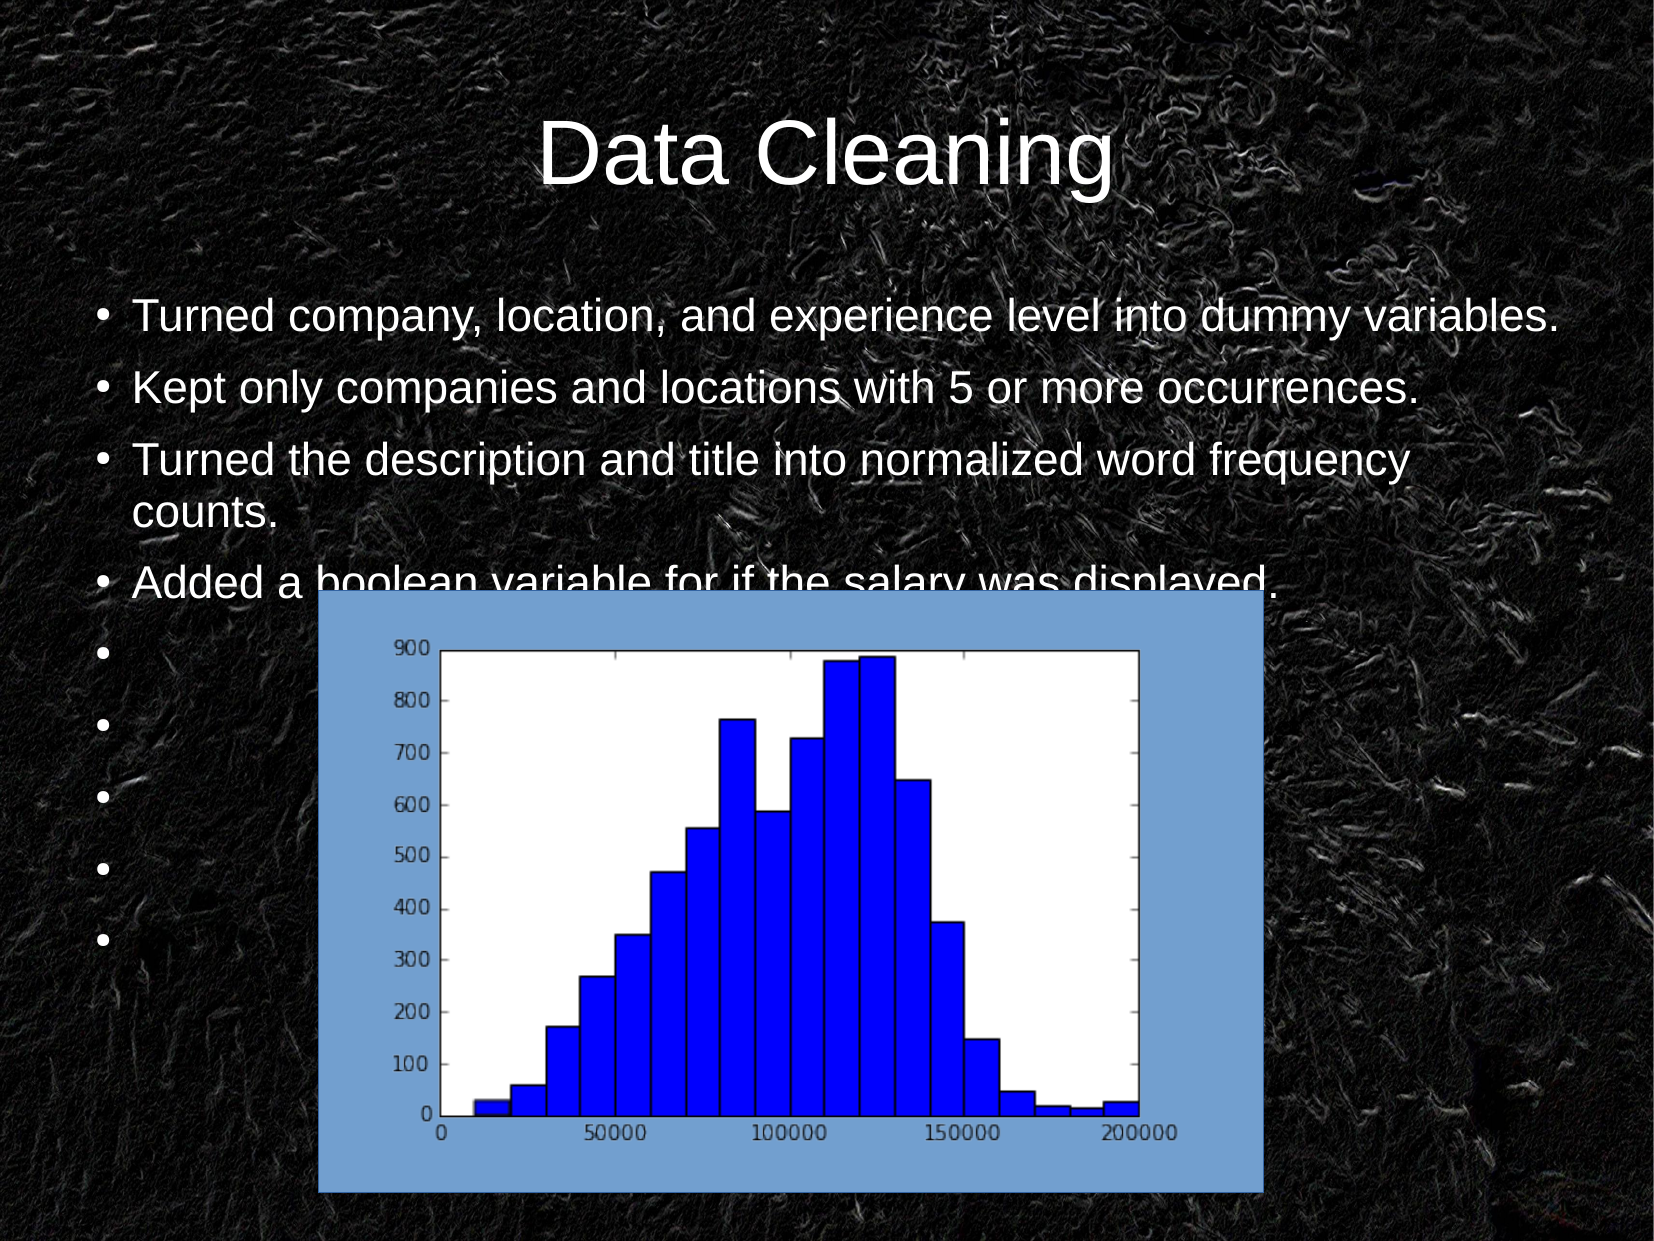

# Data Cleaning
Turned company, location, and experience level into dummy variables.
Kept only companies and locations with 5 or more occurrences.
Turned the description and title into normalized word frequency counts.
Added a boolean variable for if the salary was displayed.